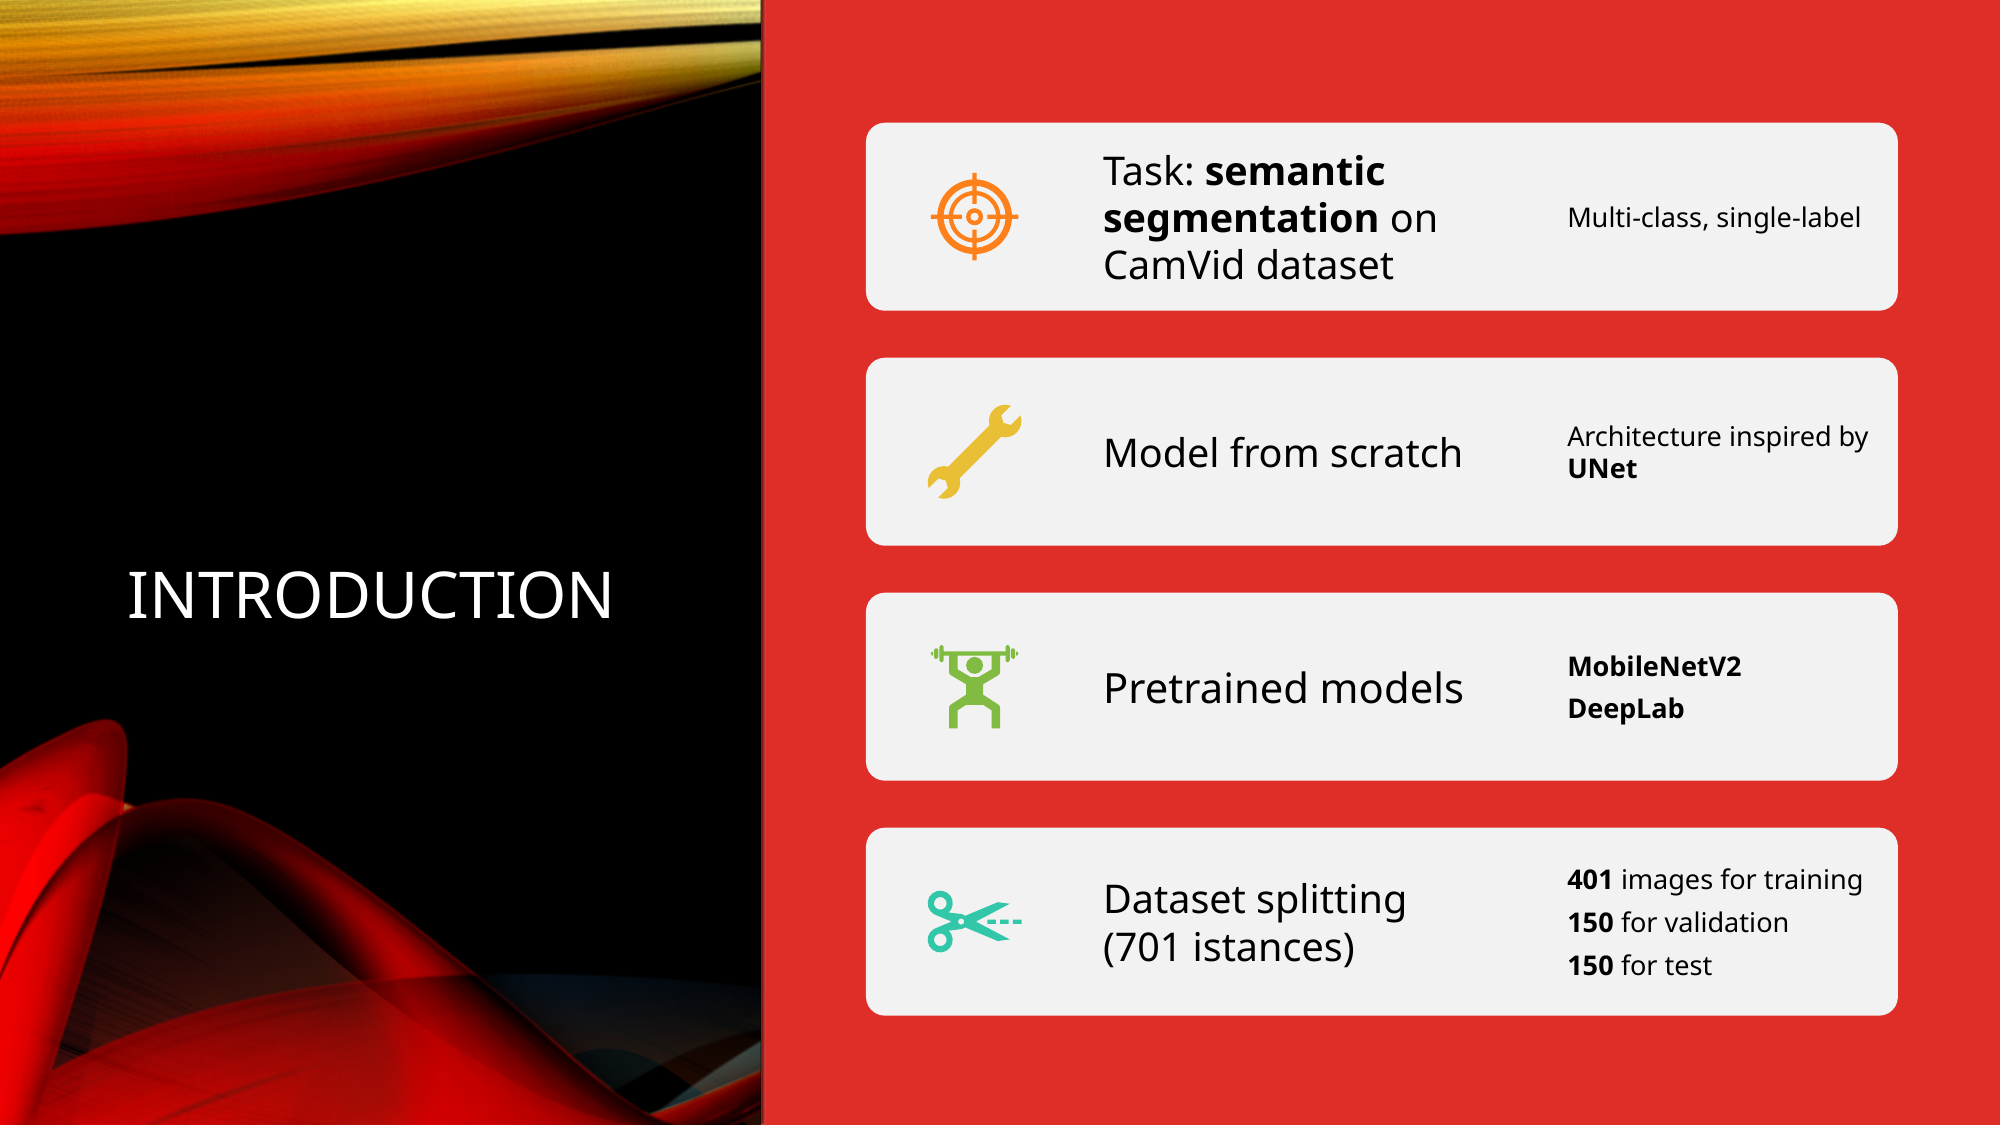

Task: semantic segmentation on CamVid dataset
Multi-class, single-label
Model from scratch
Architecture inspired by UNet
Pretrained models
MobileNetV2
DeepLab
Dataset splitting (701 istances)
401 images for training
150 for validation
150 for test
# Introduction